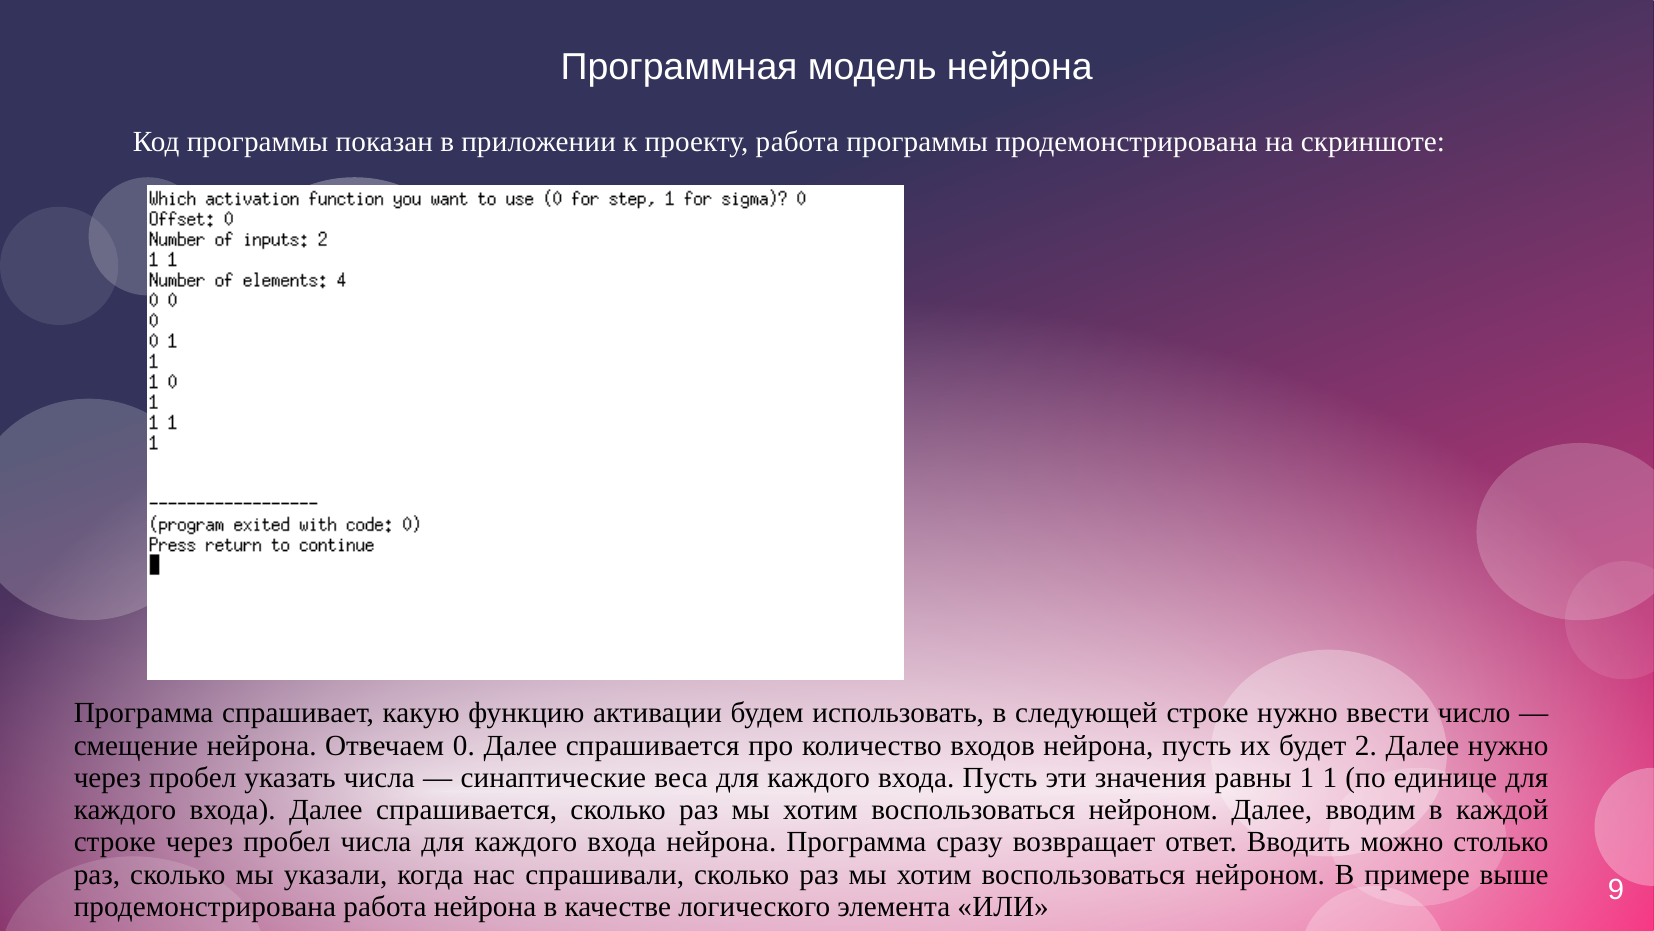

# Программная модель нейрона
Код программы показан в приложении к проекту, работа программы продемонстрирована на скриншоте:
Программа спрашивает, какую функцию активации будем использовать, в следующей строке нужно ввести число — смещение нейрона. Отвечаем 0. Далее спрашивается про количество входов нейрона, пусть их будет 2. Далее нужно через пробел указать числа — синаптические веса для каждого входа. Пусть эти значения равны 1 1 (по единице для каждого входа). Далее спрашивается, сколько раз мы хотим воспользоваться нейроном. Далее, вводим в каждой строке через пробел числа для каждого входа нейрона. Программа сразу возвращает ответ. Вводить можно столько раз, сколько мы указали, когда нас спрашивали, сколько раз мы хотим воспользоваться нейроном. В примере выше продемонстрирована работа нейрона в качестве логического элемента «ИЛИ»